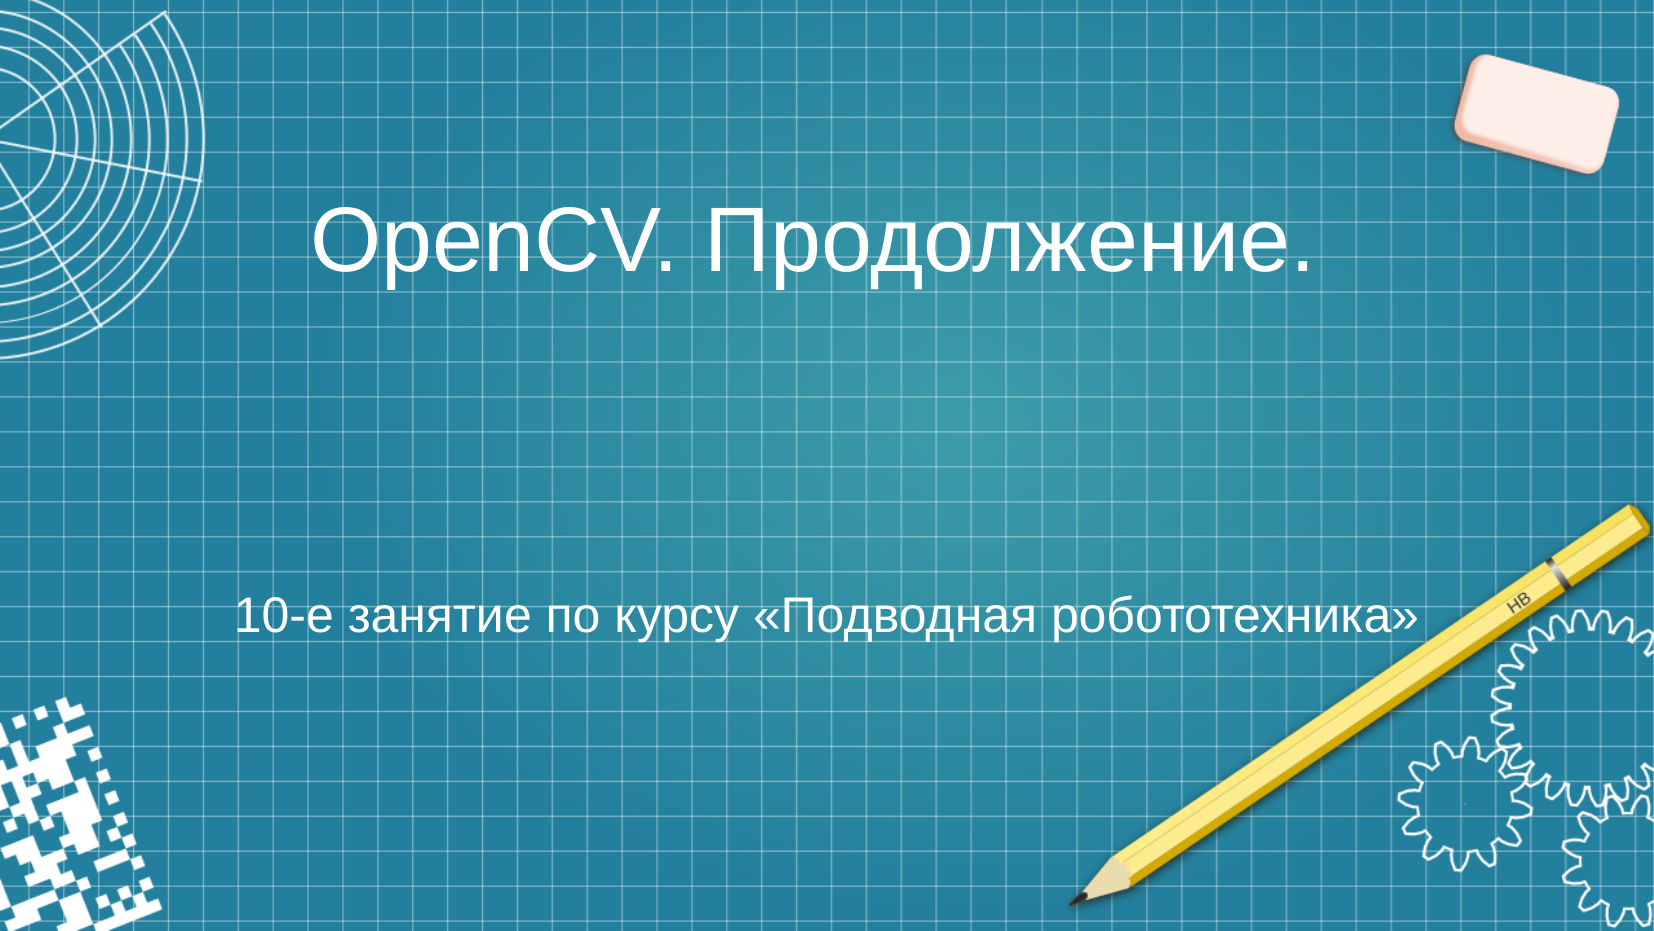

# OpenCV. Продолжение.
10-е занятие по курсу «Подводная робототехника»